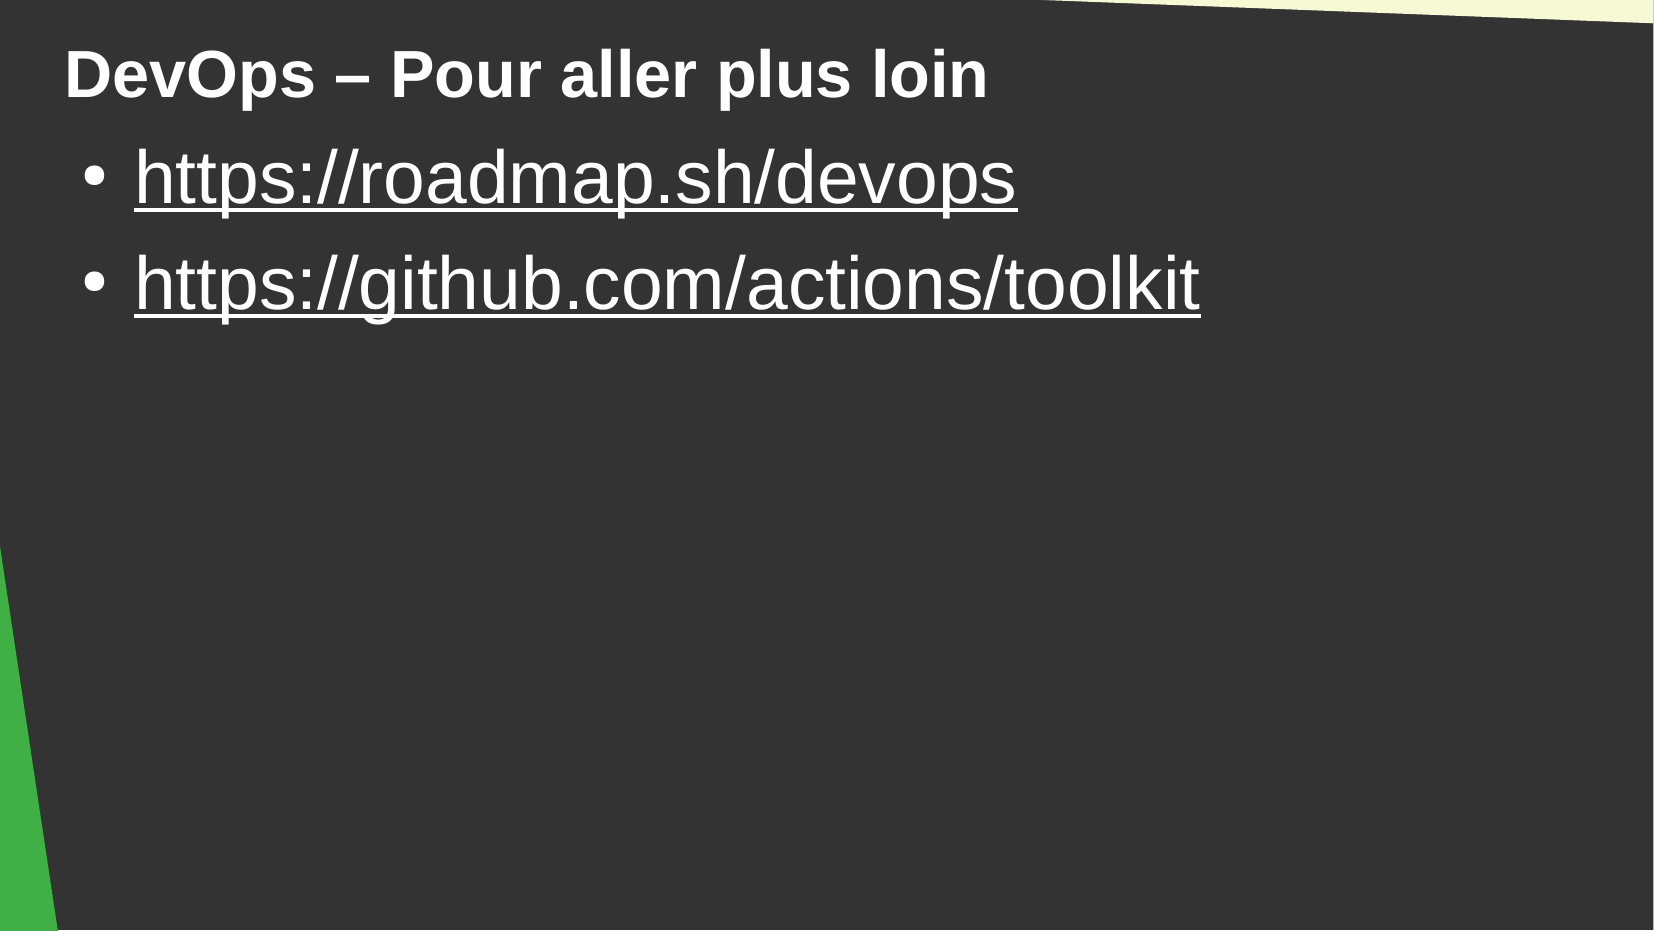

# DevOps – Pour aller plus loin
https://roadmap.sh/devops
https://github.com/actions/toolkit